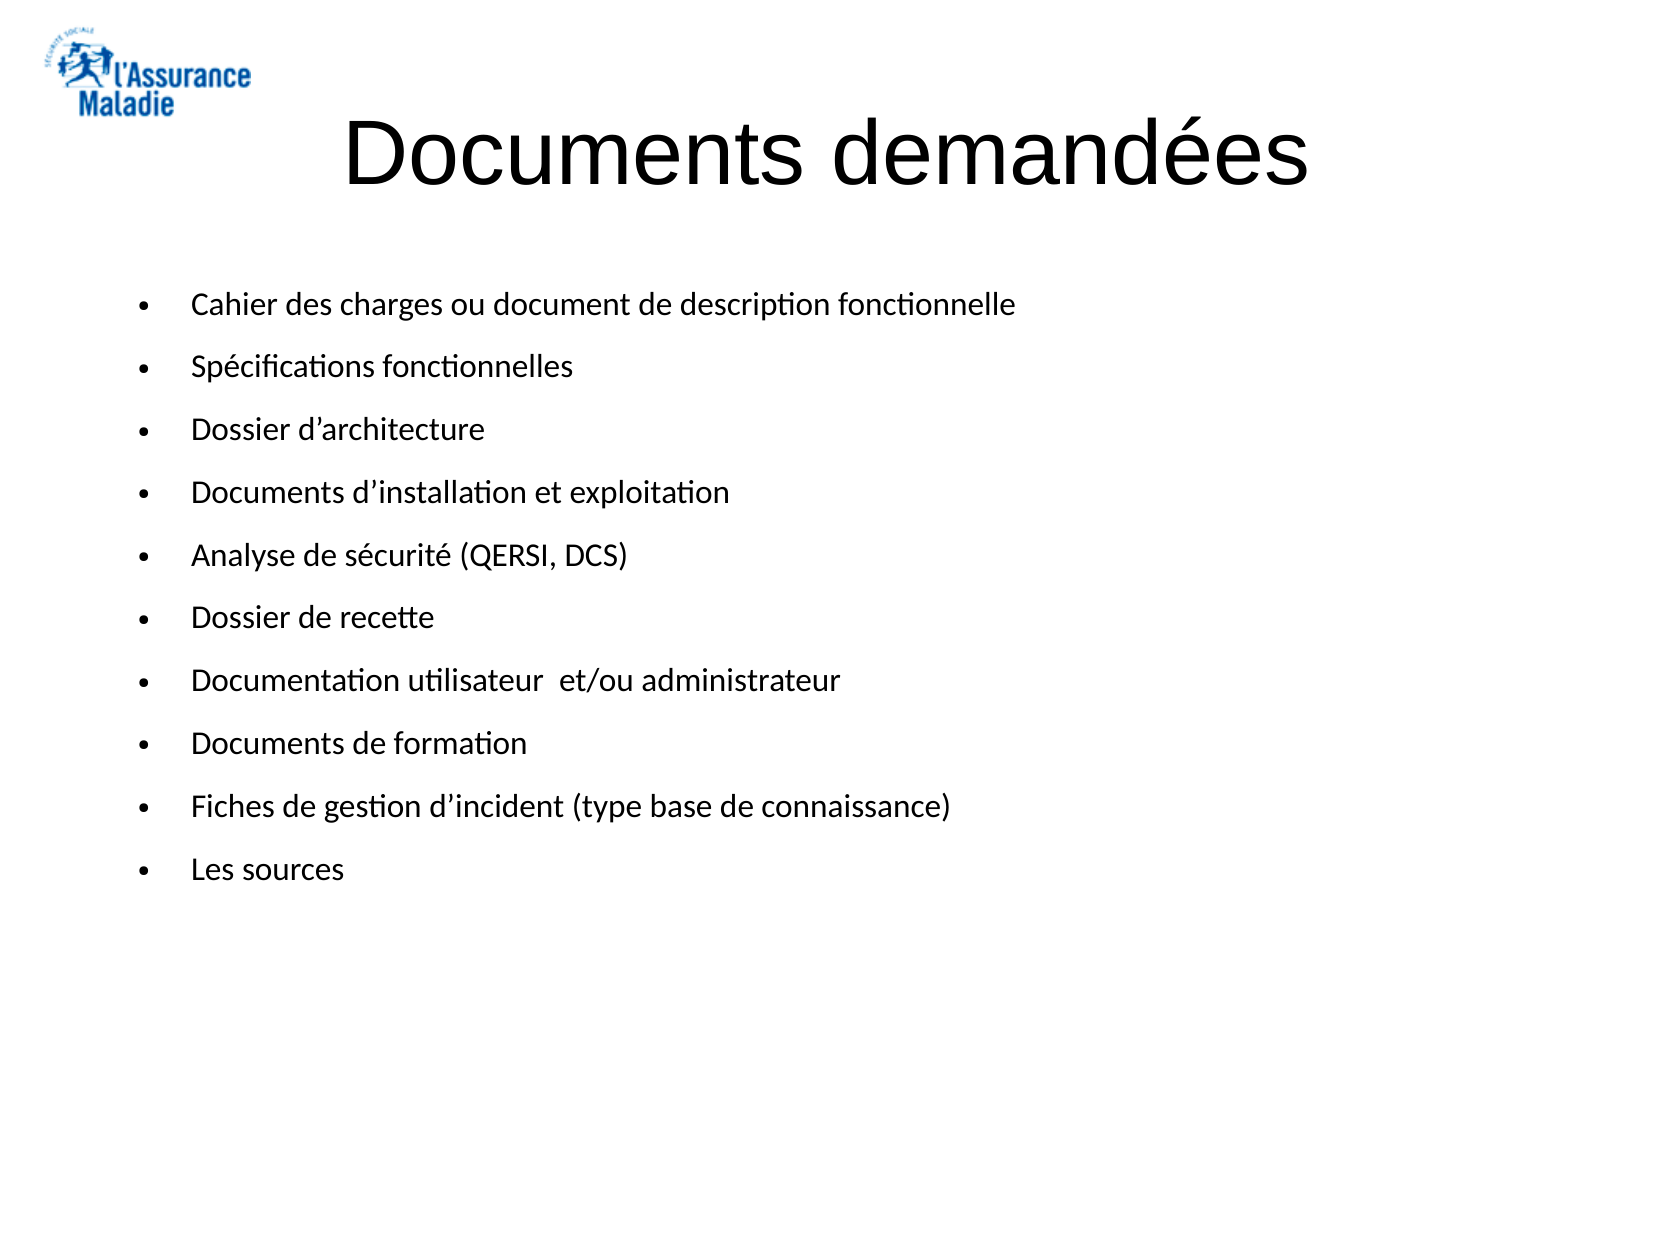

# Documents demandées
Cahier des charges ou document de description fonctionnelle
Spécifications fonctionnelles
Dossier d’architecture
Documents d’installation et exploitation
Analyse de sécurité (QERSI, DCS)
Dossier de recette
Documentation utilisateur  et/ou administrateur
Documents de formation
Fiches de gestion d’incident (type base de connaissance)
Les sources